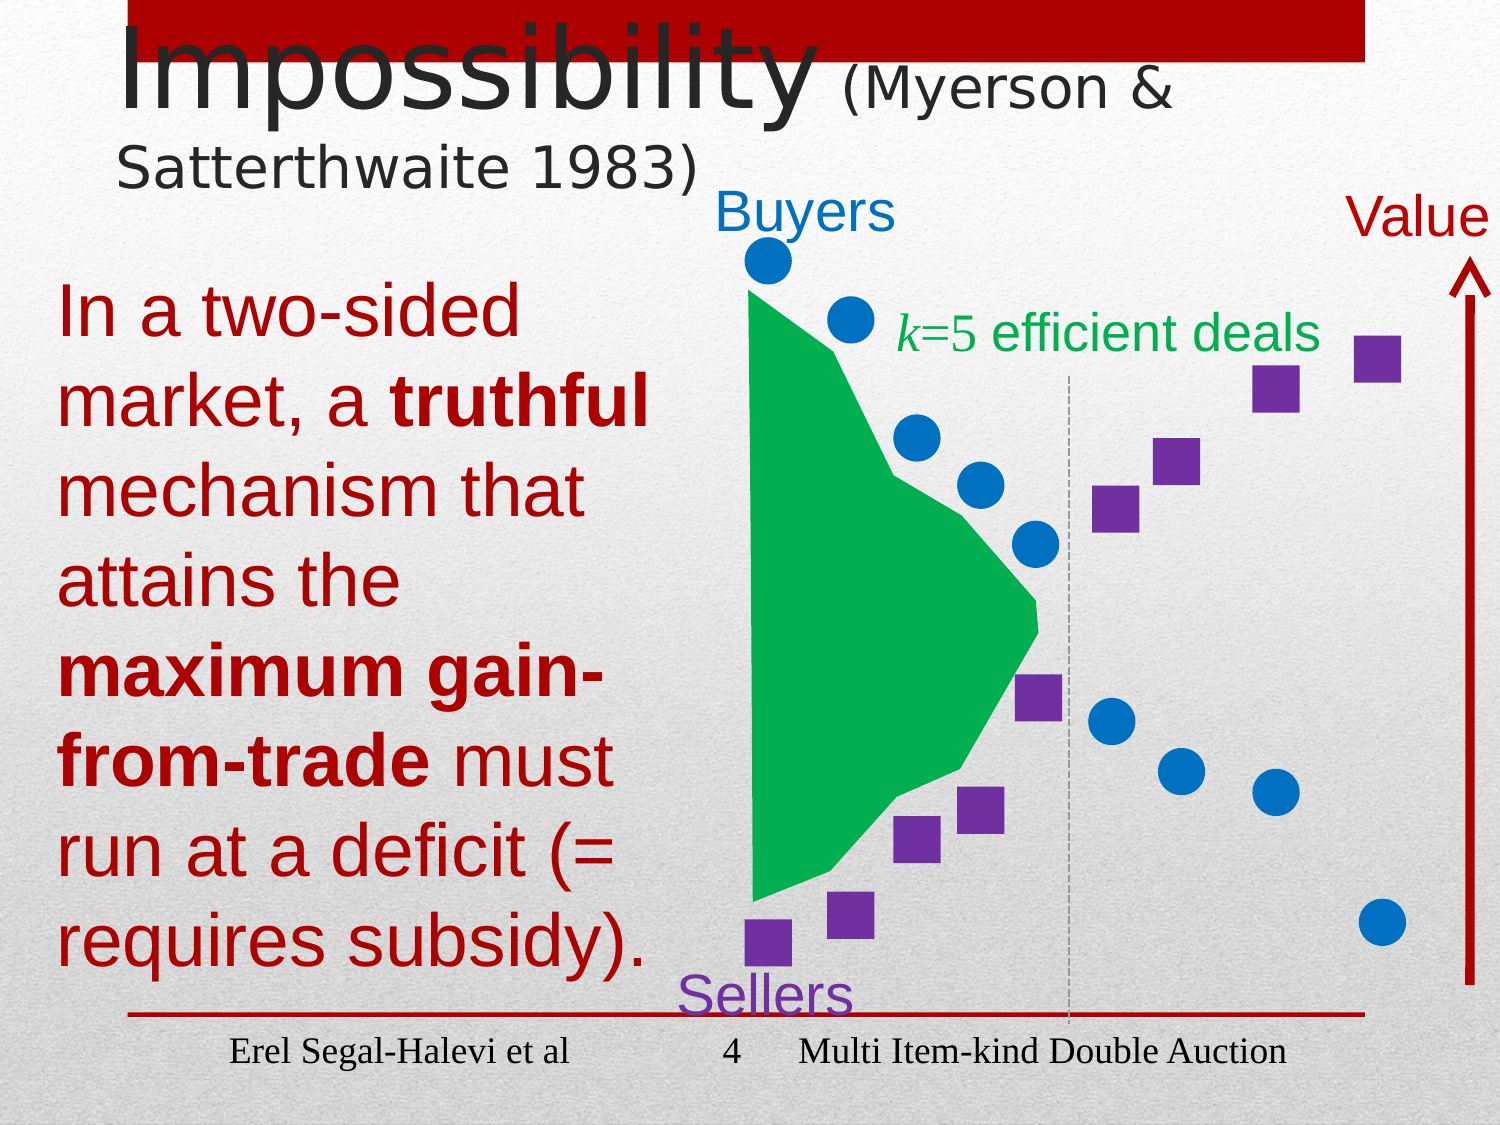

# Impossibility (Myerson & Satterthwaite 1983)
Buyers
Value
In a two-sided market, a truthful mechanism that attains the maximum gain-from-trade must run at a deficit (= requires subsidy).
k=5 efficient deals
Sellers